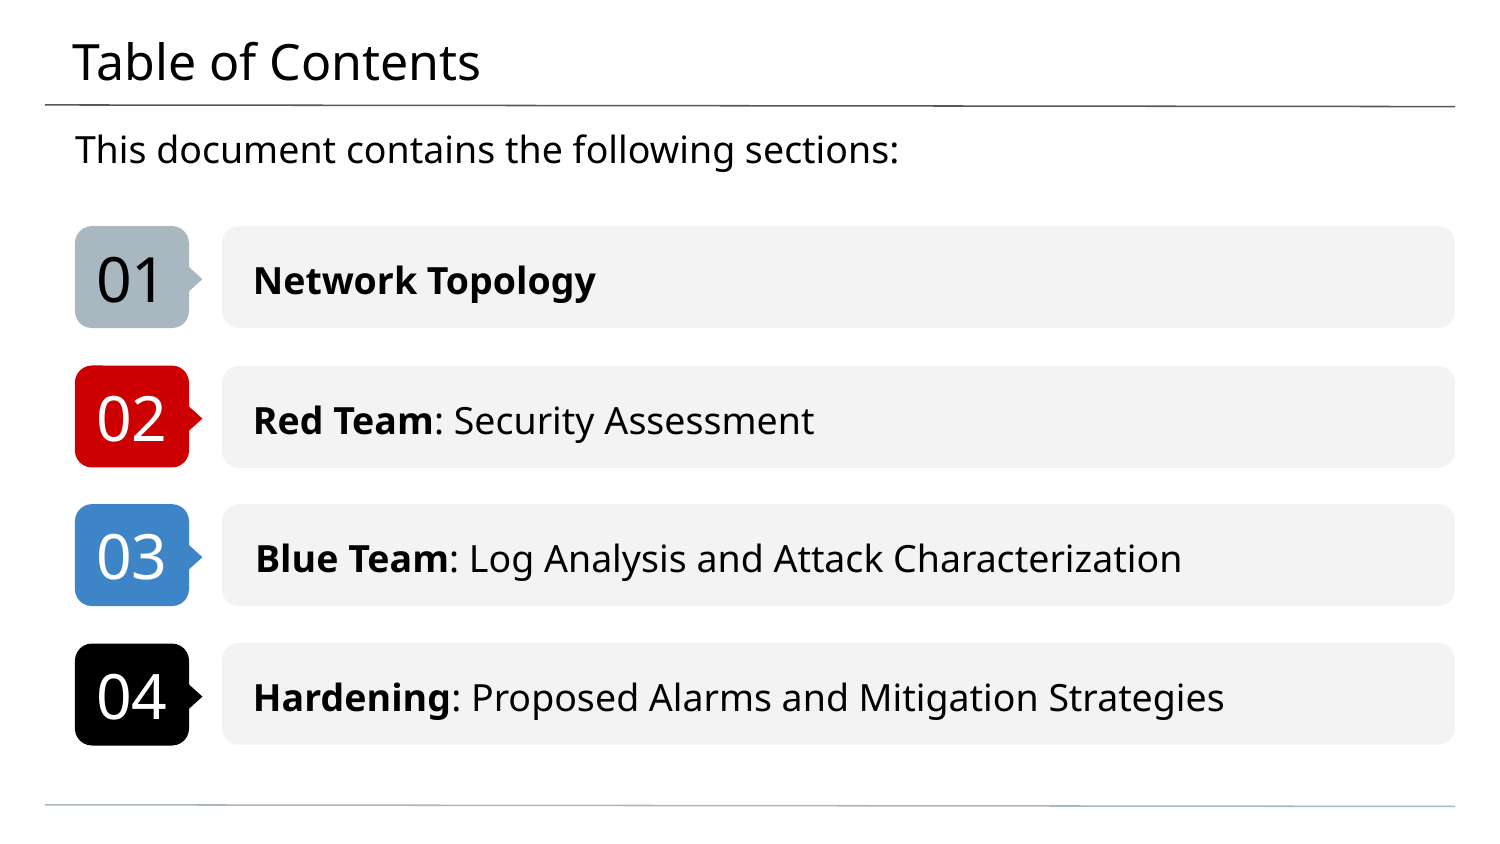

# Table of Contents
This document contains the following sections:
Network Topology
01
02
Red Team: Security Assessment
03
Blue Team: Log Analysis and Attack Characterization
Hardening: Proposed Alarms and Mitigation Strategies
04